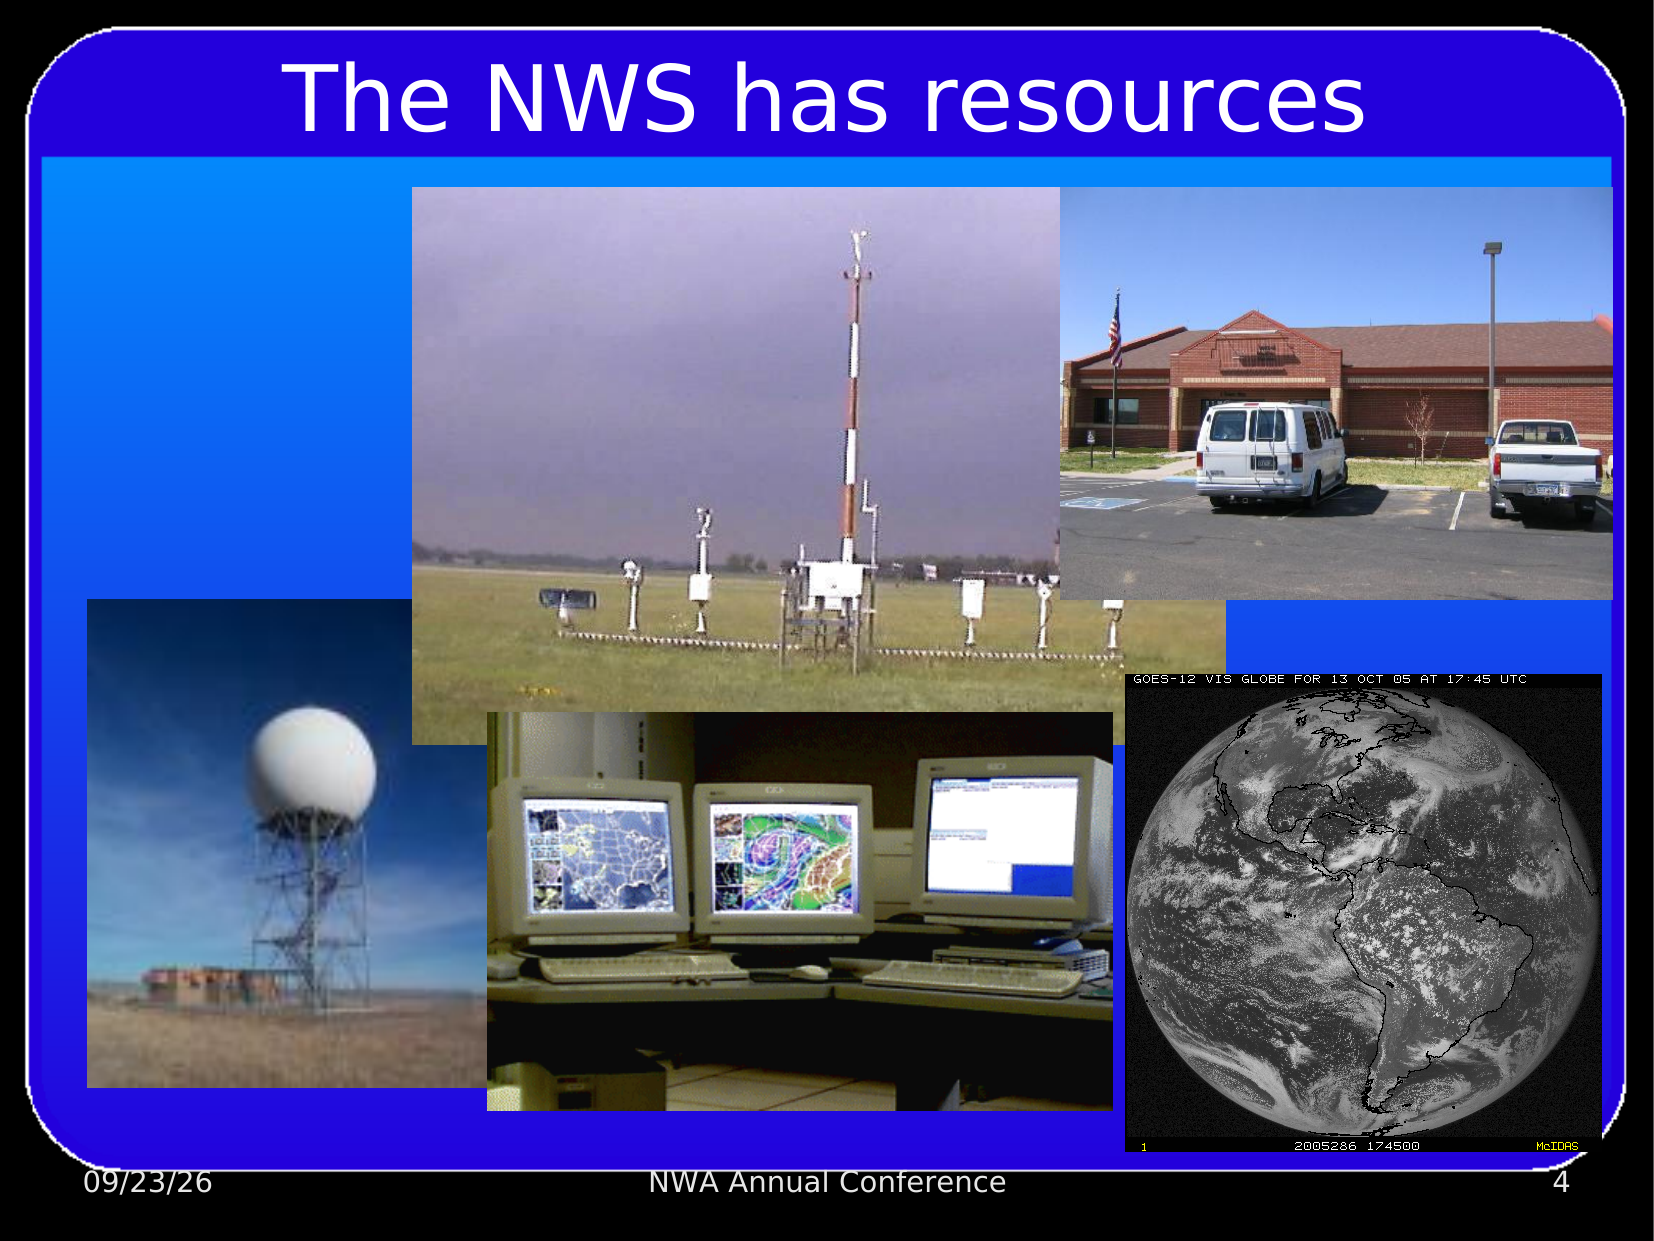

# The NWS has resources
NWA Annual Conference
4